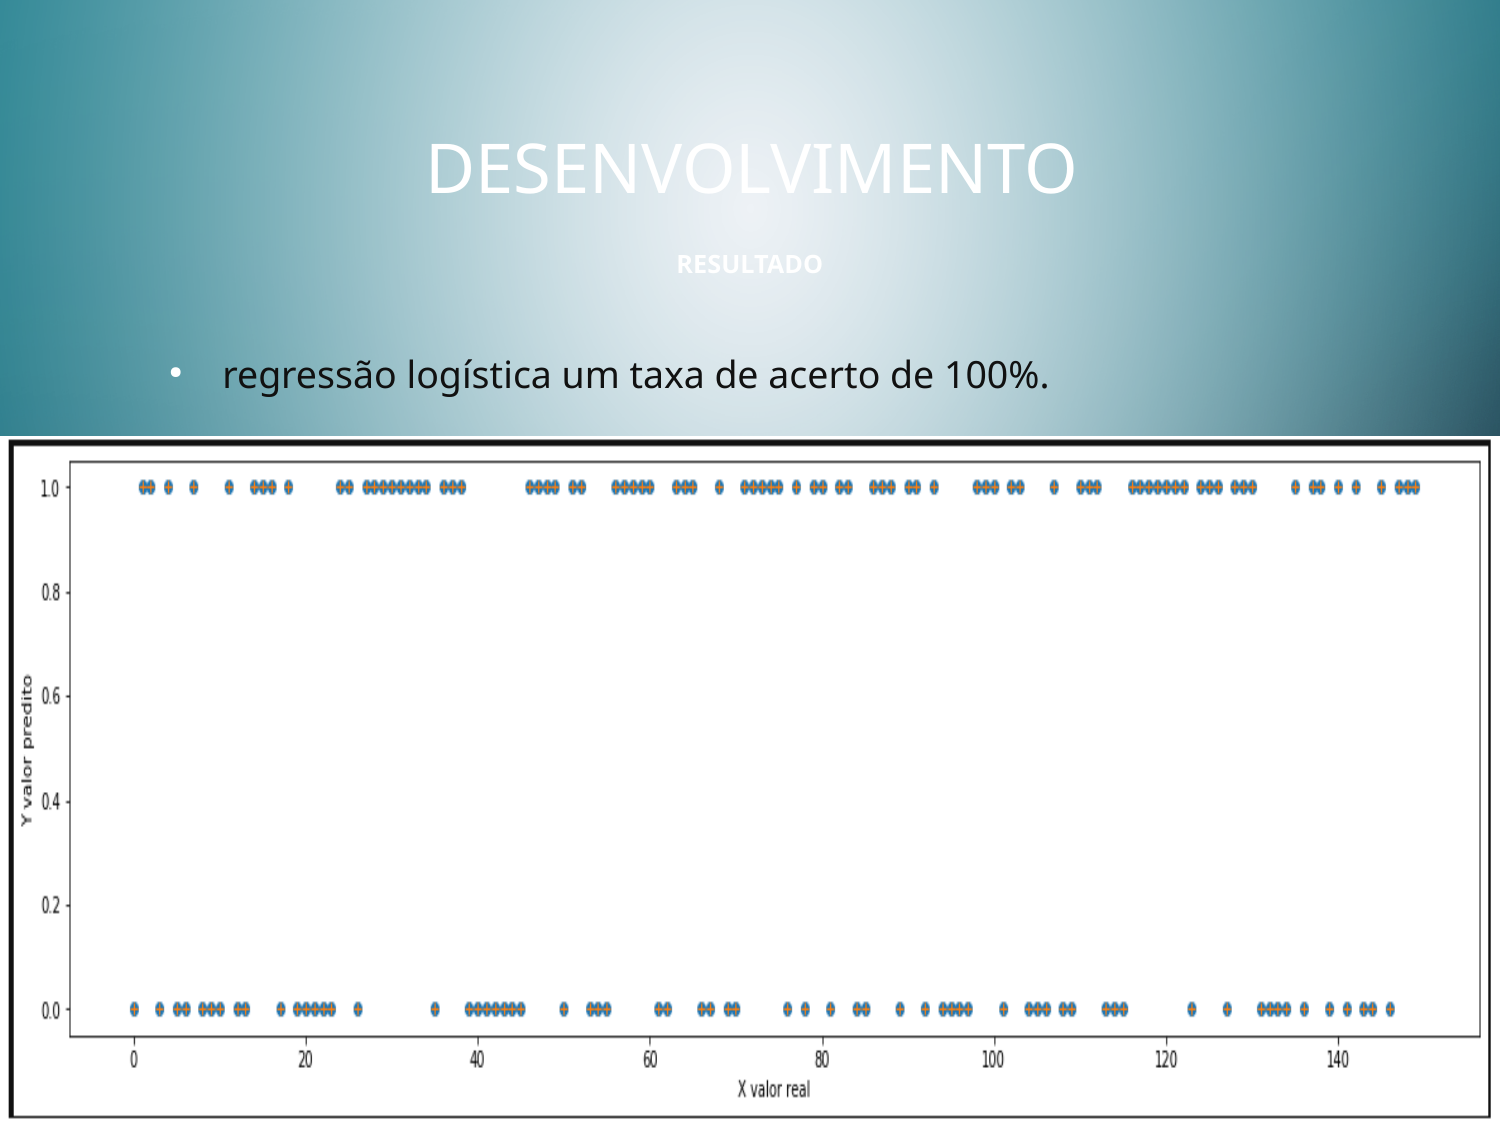

Desenvolvimento
# Resultado
regressão logística um taxa de acerto de 100%.